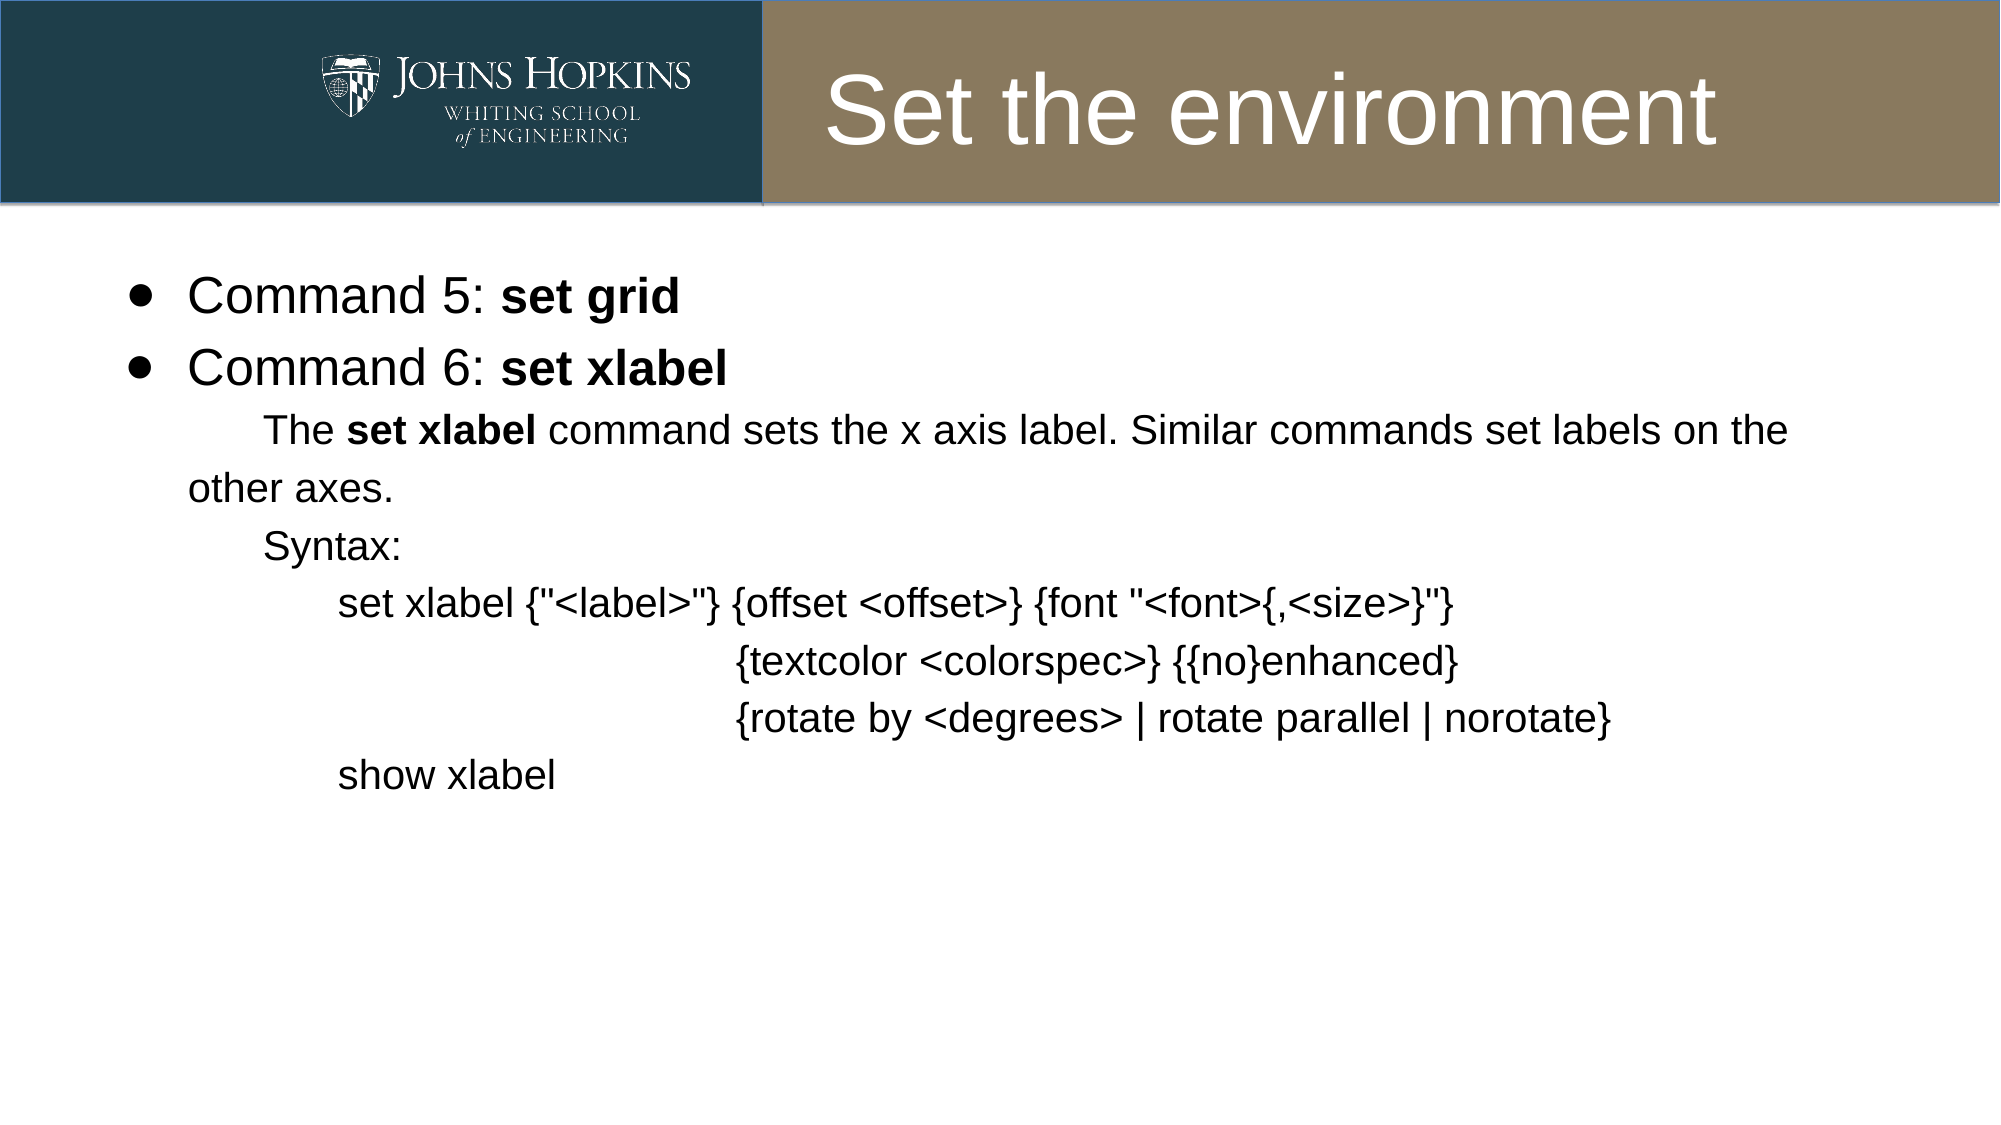

Set the environment
Command 5: set grid
Command 6: set xlabel
The set xlabel command sets the x axis label. Similar commands set labels on the other axes.
Syntax:
set xlabel {"<label>"} {offset <offset>} {font "<font>{,<size>}"}
{textcolor <colorspec>} {{no}enhanced}
{rotate by <degrees> | rotate parallel | norotate}
show xlabel